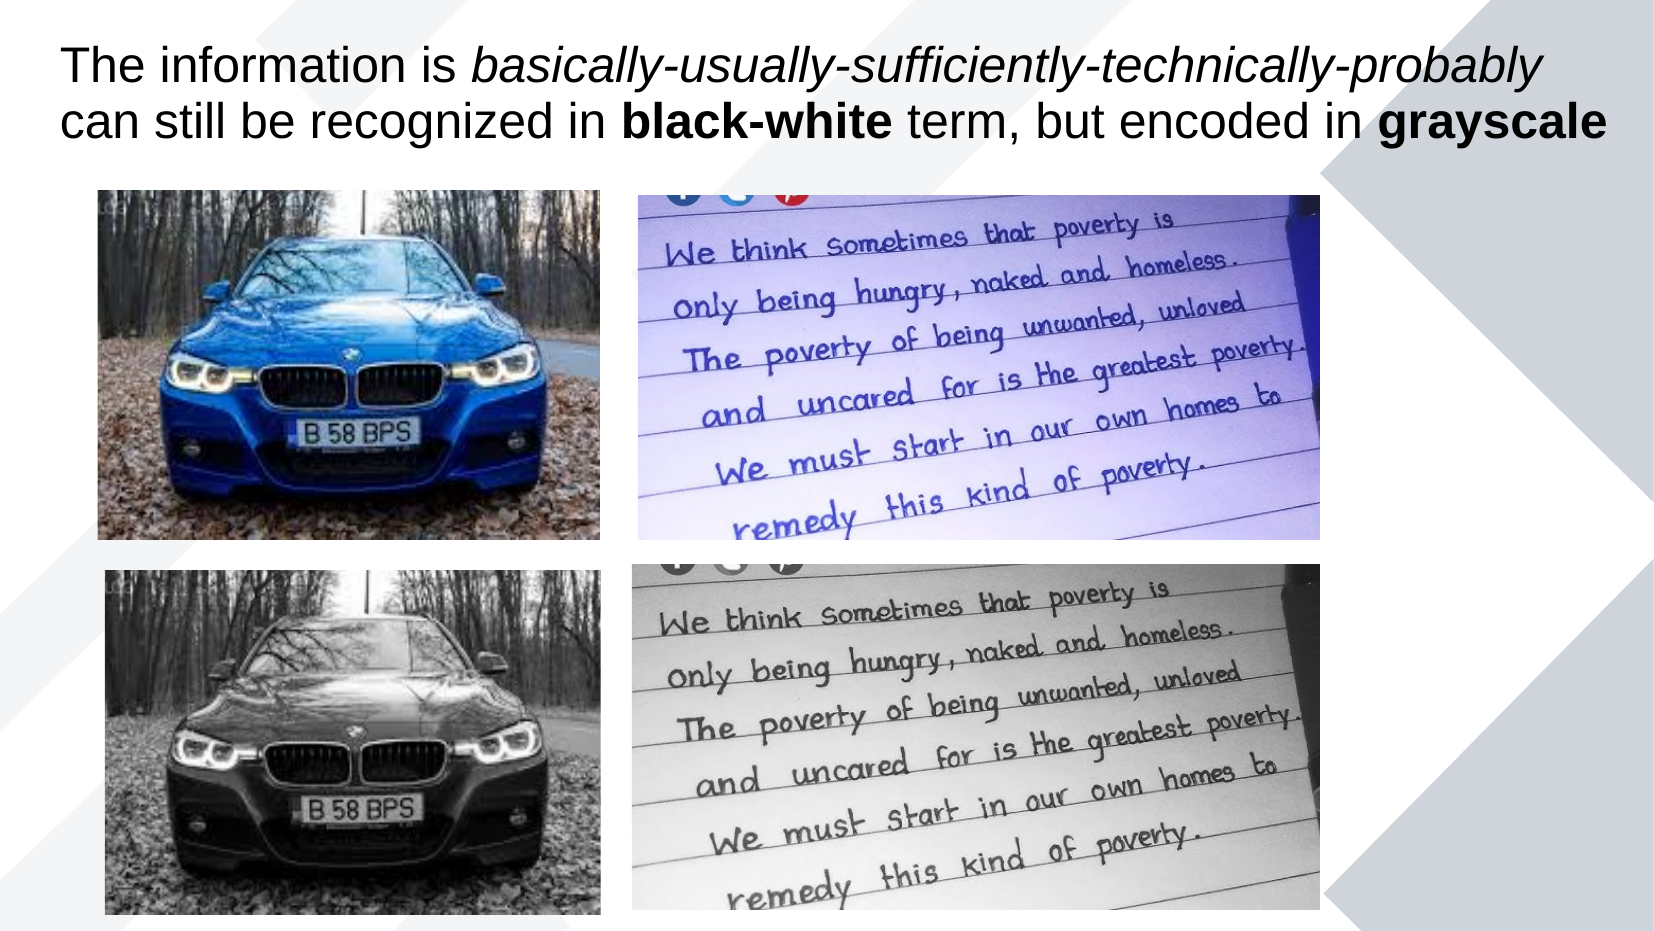

The information is basically-usually-sufficiently-technically-probably
can still be recognized in black-white term, but encoded in grayscale